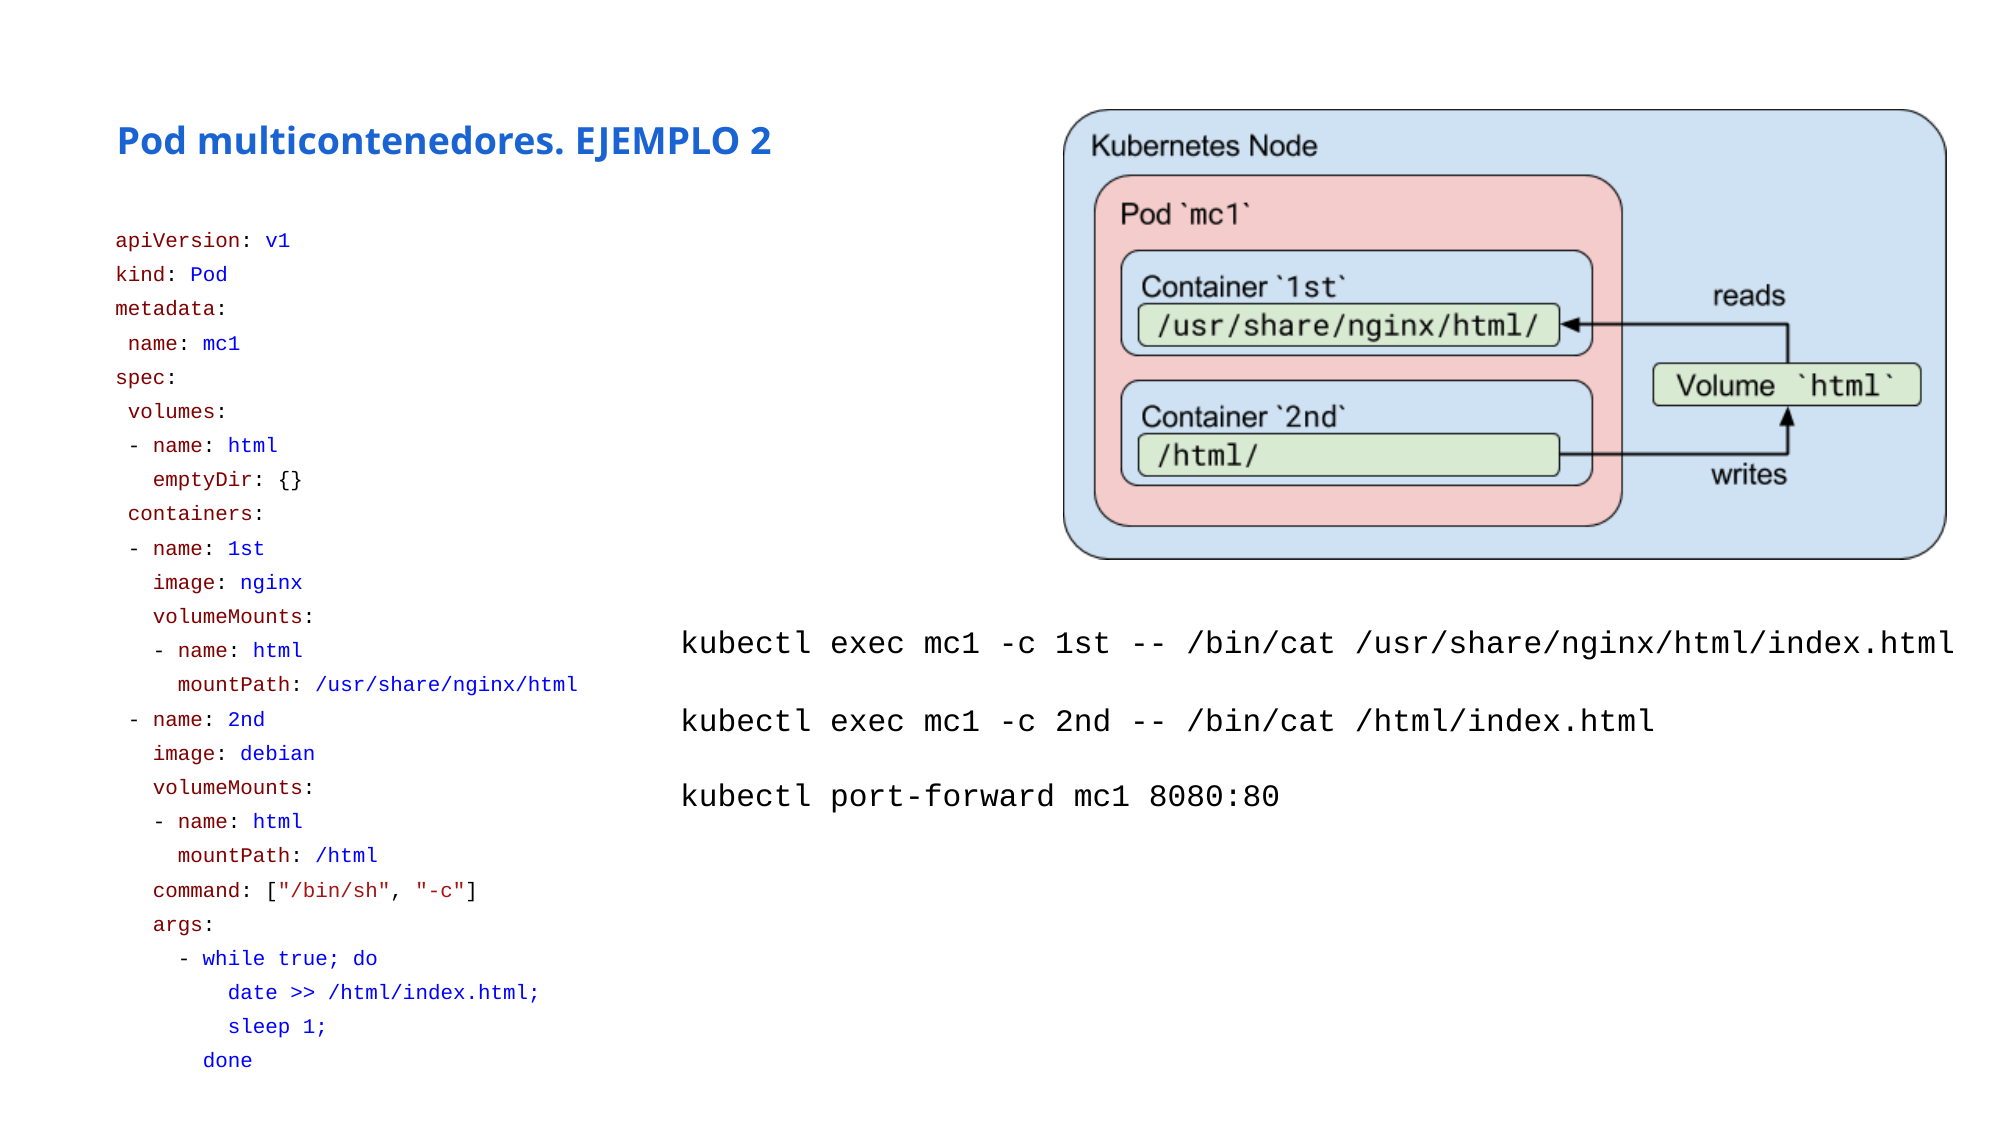

Pod multicontenedores. EJEMPLO 2
apiVersion: v1
kind: Pod
metadata:
 name: mc1
spec:
 volumes:
 - name: html
 emptyDir: {}
 containers:
 - name: 1st
 image: nginx
 volumeMounts:
 - name: html
 mountPath: /usr/share/nginx/html
 - name: 2nd
 image: debian
 volumeMounts:
 - name: html
 mountPath: /html
 command: ["/bin/sh", "-c"]
 args:
 - while true; do
 date >> /html/index.html;
 sleep 1;
 done
kubectl exec mc1 -c 1st -- /bin/cat /usr/share/nginx/html/index.html
kubectl exec mc1 -c 2nd -- /bin/cat /html/index.html
kubectl port-forward mc1 8080:80